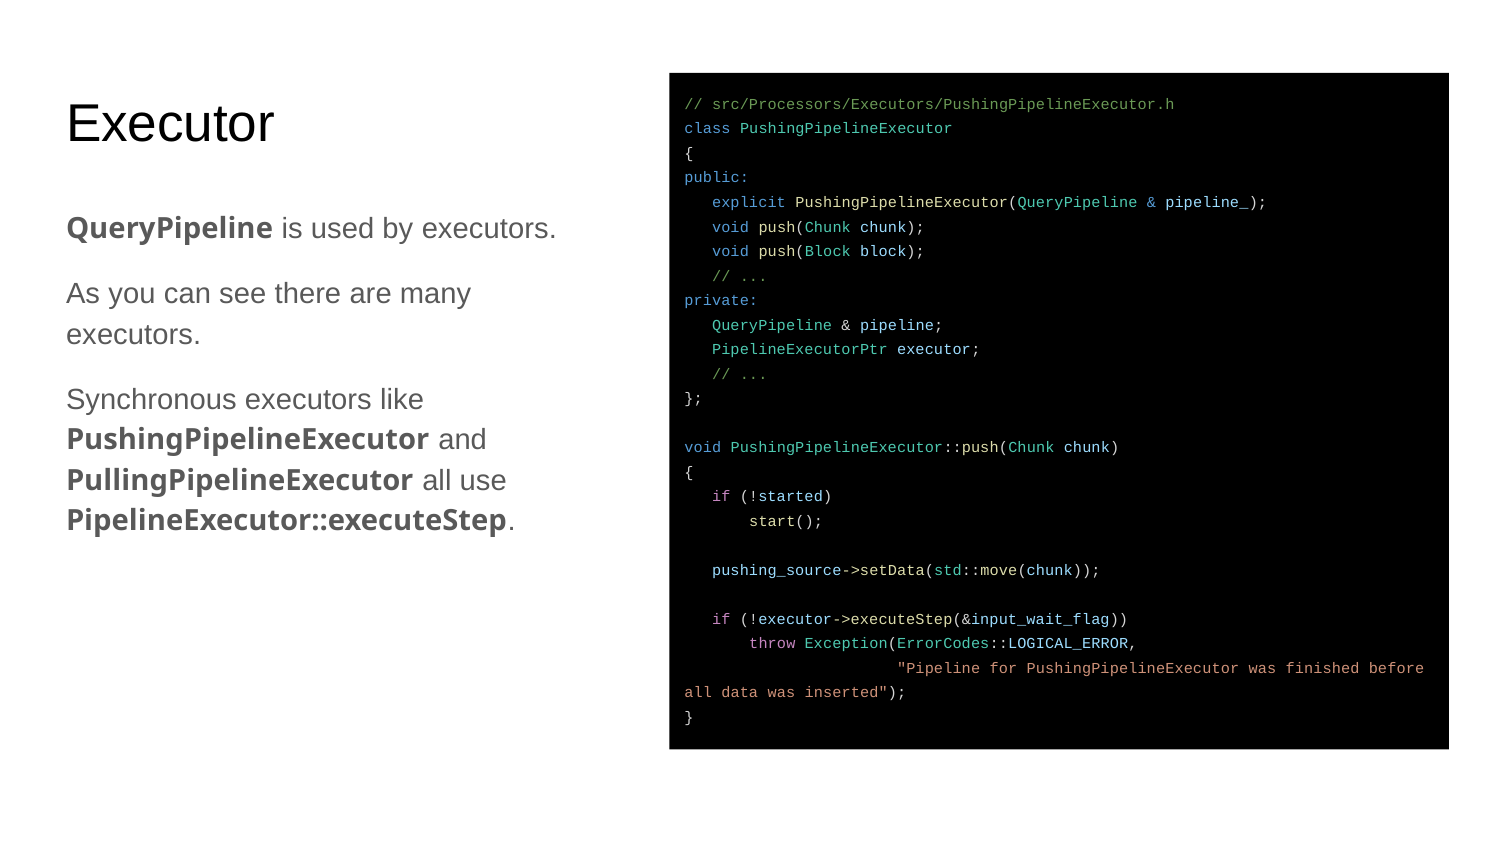

# Executor
// src/Processors/Executors/PushingPipelineExecutor.h
class PushingPipelineExecutor
{
public:
 explicit PushingPipelineExecutor(QueryPipeline & pipeline_);
 void push(Chunk chunk);
 void push(Block block);
 // ...
private:
 QueryPipeline & pipeline;
 PipelineExecutorPtr executor;
 // ...
};
void PushingPipelineExecutor::push(Chunk chunk)
{
 if (!started)
 start();
 pushing_source->setData(std::move(chunk));
 if (!executor->executeStep(&input_wait_flag))
 throw Exception(ErrorCodes::LOGICAL_ERROR,
 "Pipeline for PushingPipelineExecutor was finished before all data was inserted");
}
QueryPipeline is used by executors.
As you can see there are many executors.
Synchronous executors like PushingPipelineExecutor and PullingPipelineExecutor all use PipelineExecutor::executeStep.